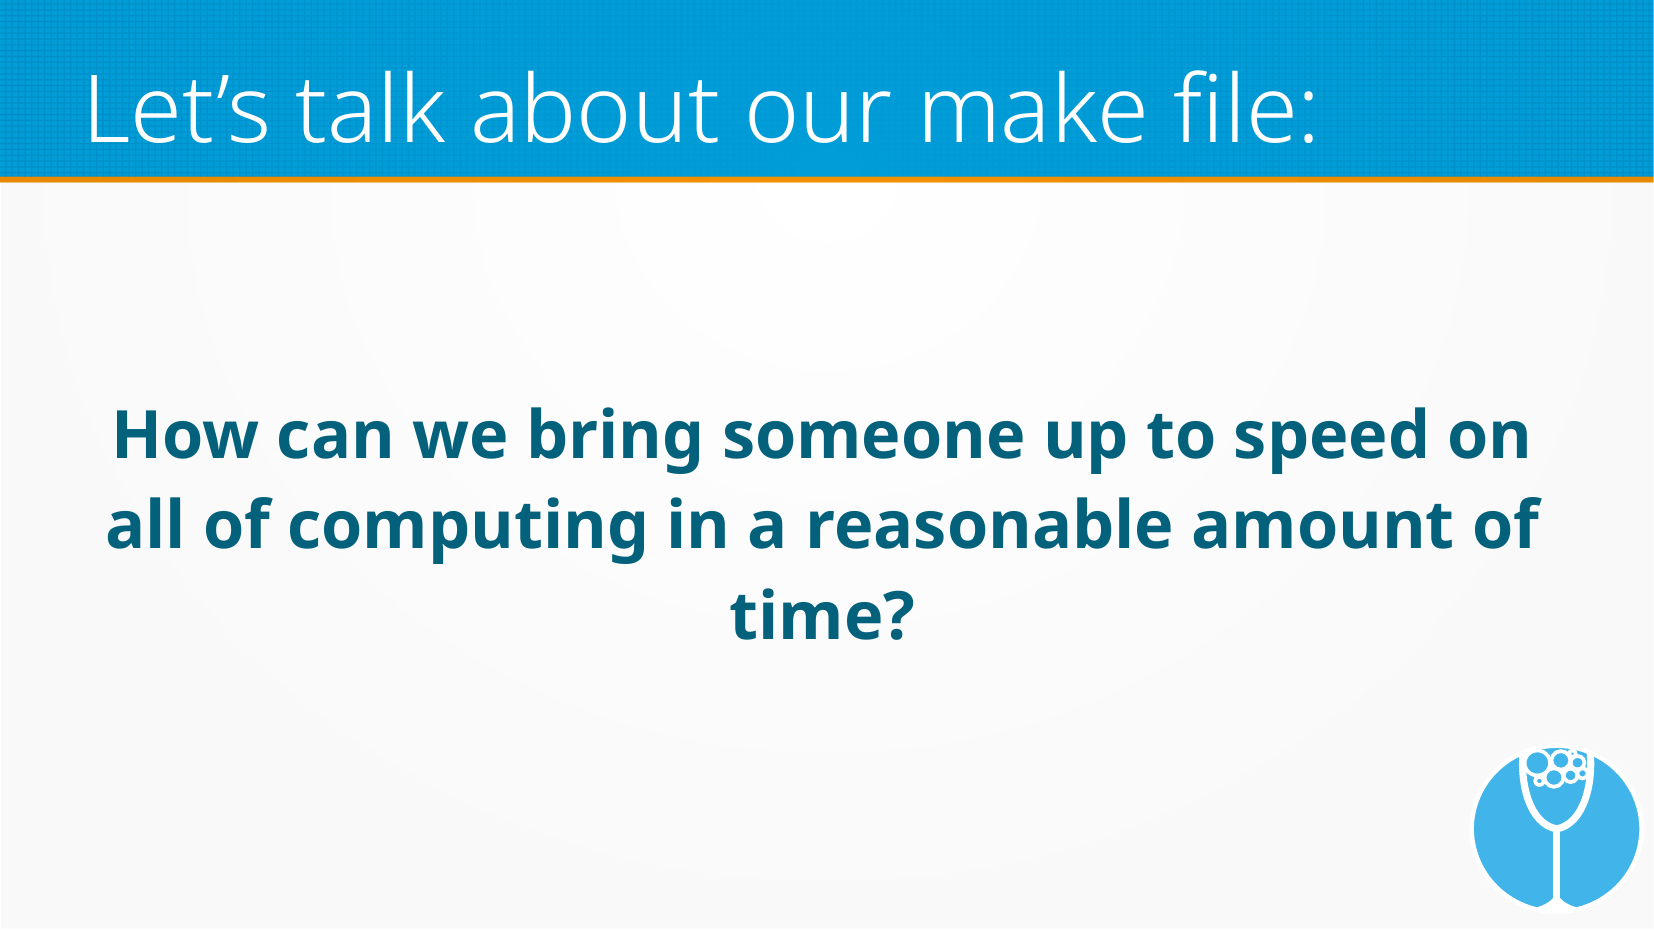

# Let’s talk about our make file:
How can we bring someone up to speed on all of computing in a reasonable amount of time?